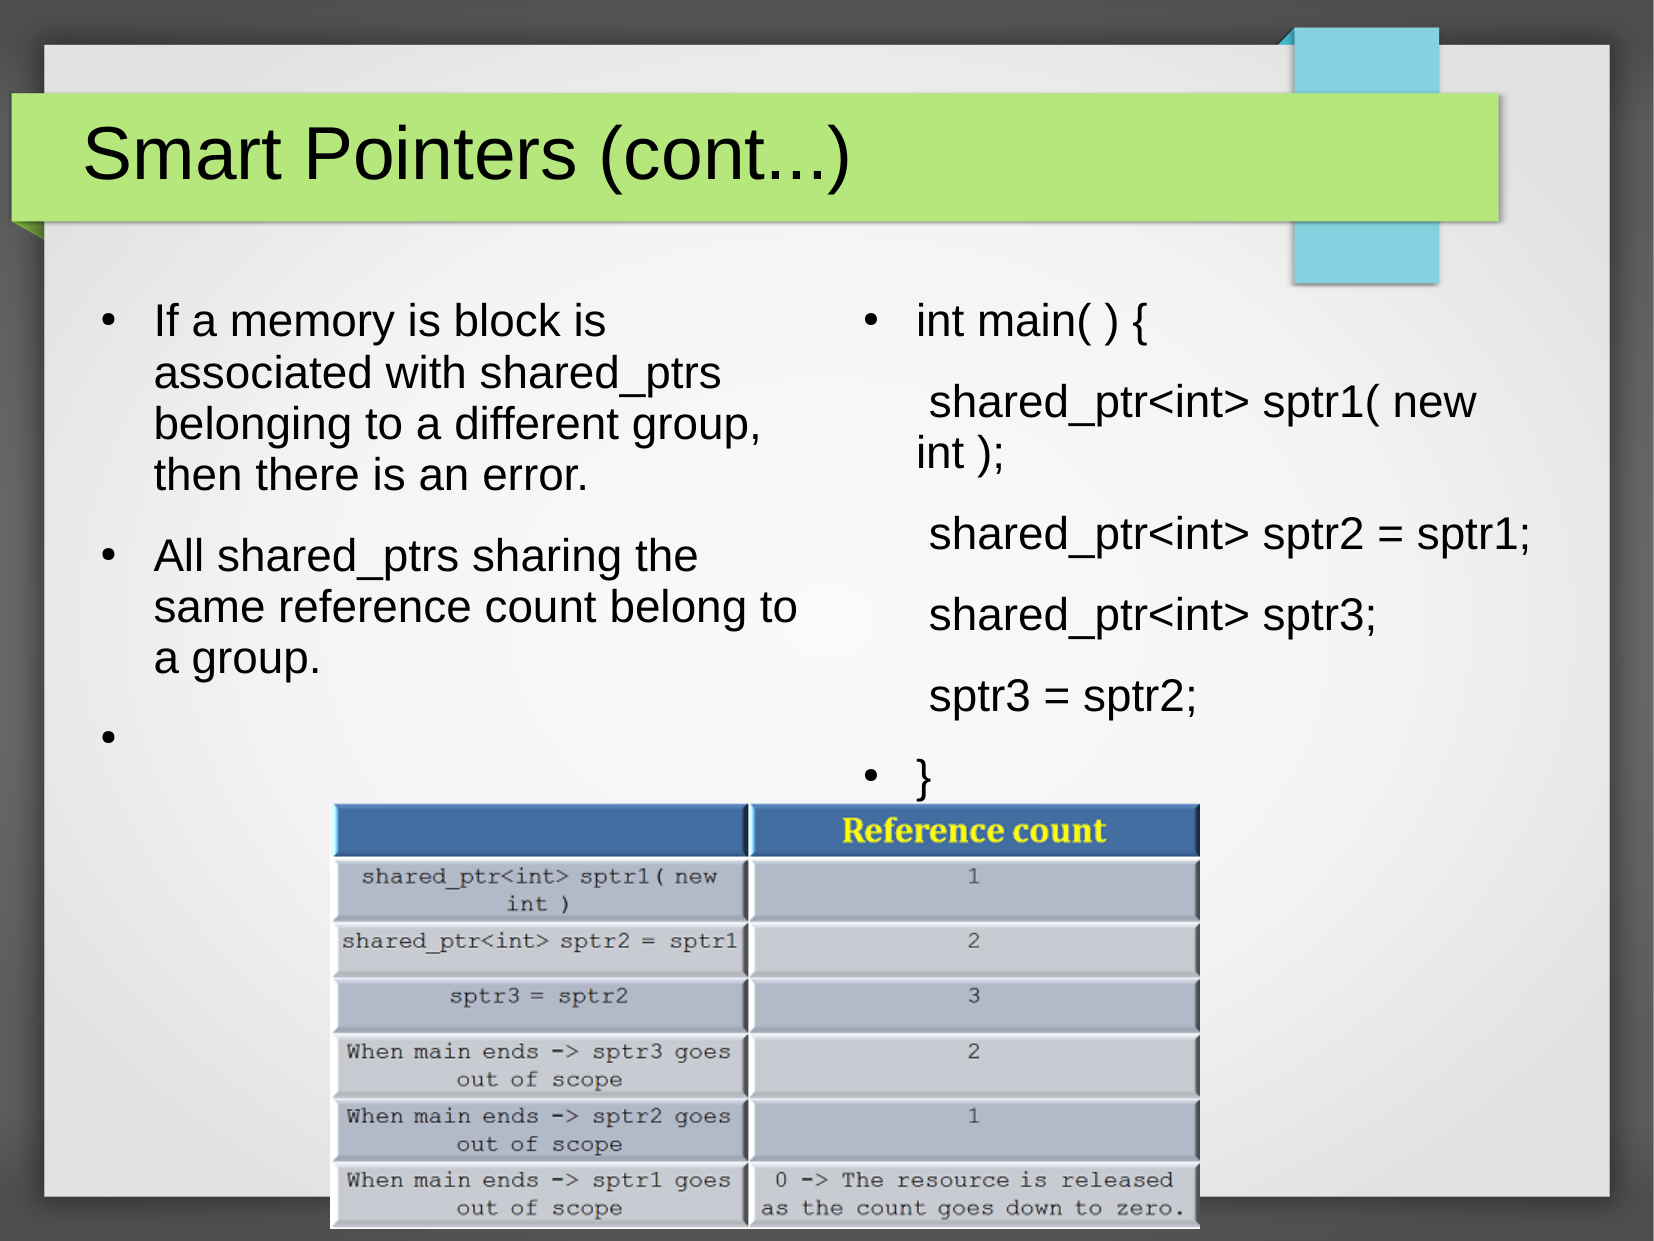

# Smart Pointers (cont...)
If a memory is block is associated with shared_ptrs belonging to a different group, then there is an error.
All shared_ptrs sharing the same reference count belong to a group.
int main( ) {
 shared_ptr<int> sptr1( new int );
 shared_ptr<int> sptr2 = sptr1;
 shared_ptr<int> sptr3;
 sptr3 = sptr2;
}